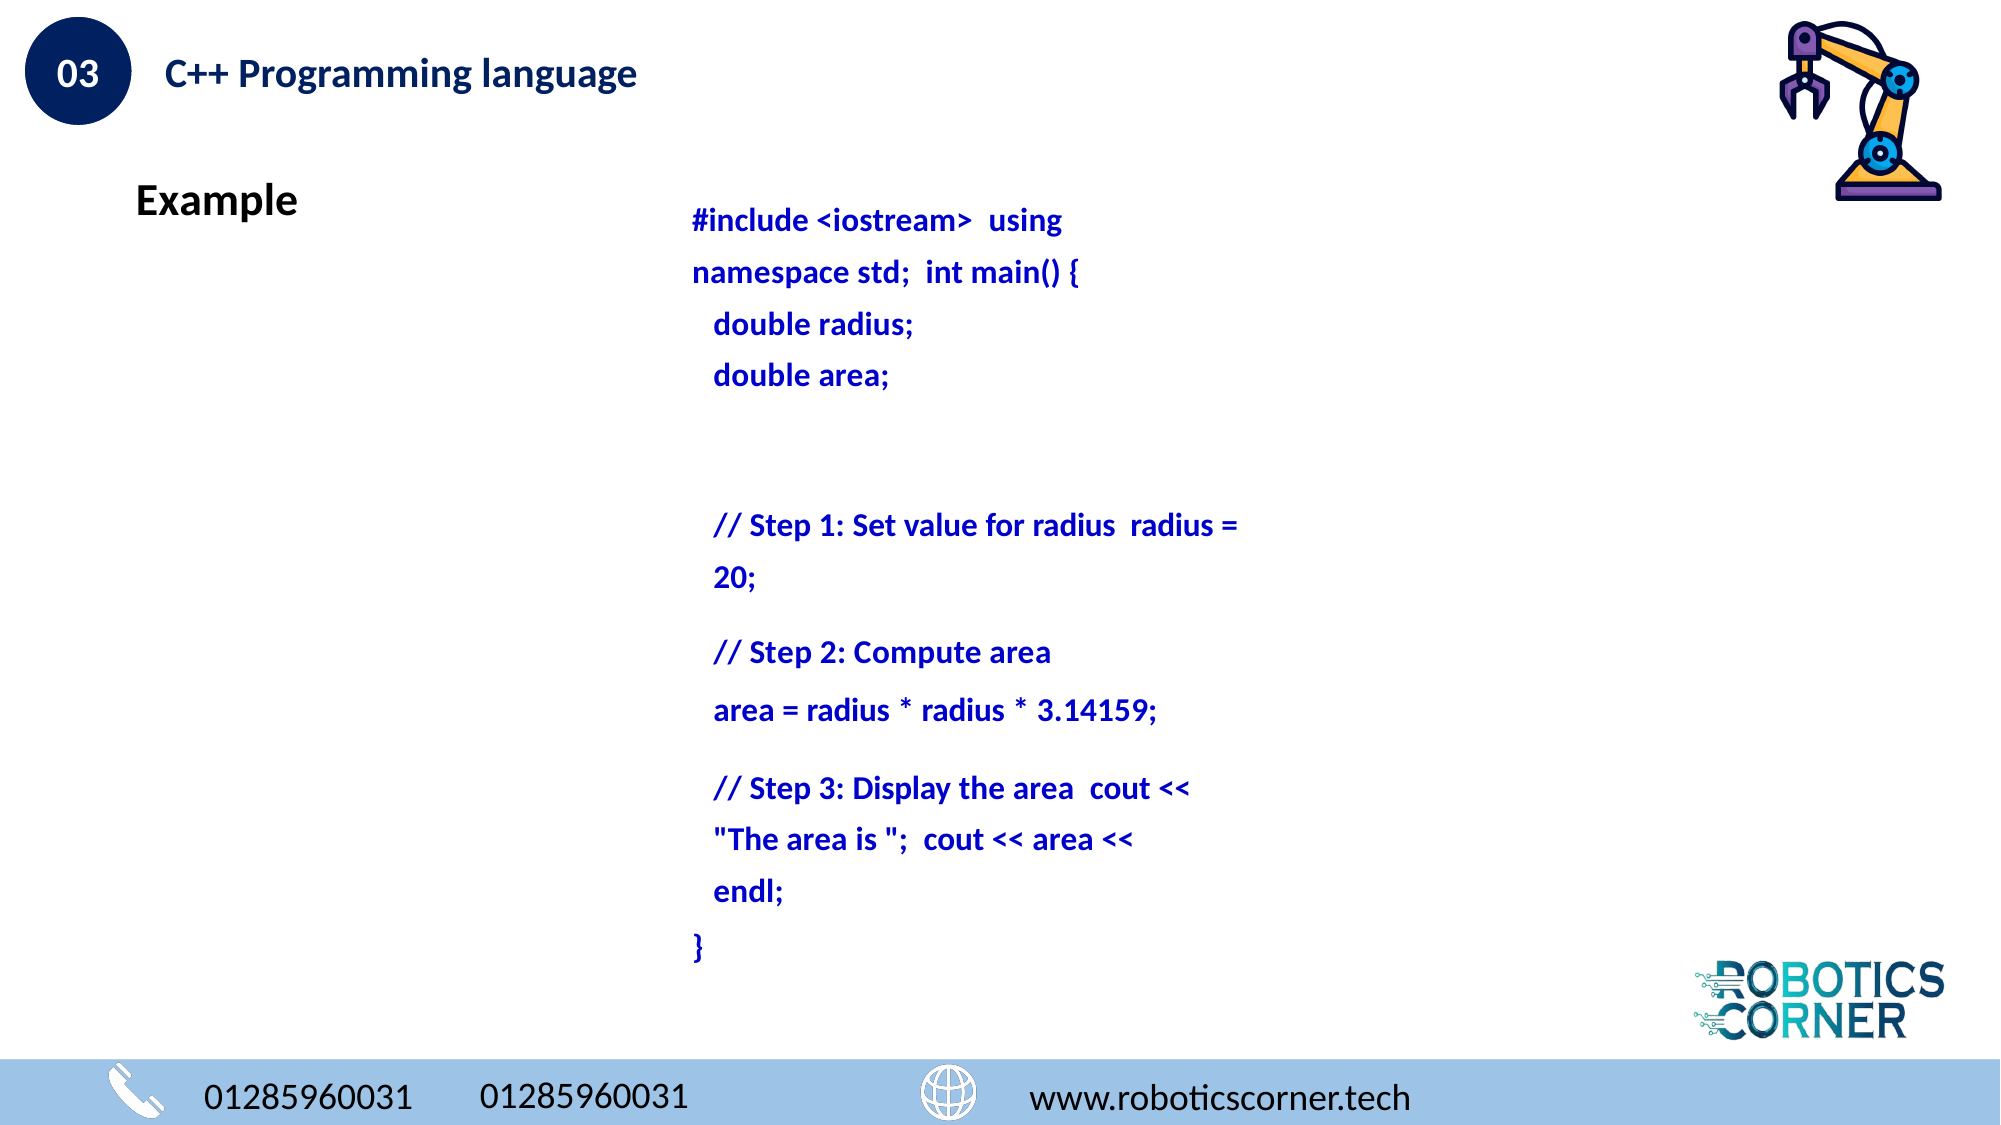

03
C++ Programming language
Example
#include <iostream> using namespace std; int main() {
double radius; double area;
// Step 1: Set value for radius radius = 20;
// Step 2: Compute area
area = radius * radius * 3.14159;
// Step 3: Display the area cout << "The area is "; cout << area << endl;
}
01285960031
01285960031
www.roboticscorner.tech